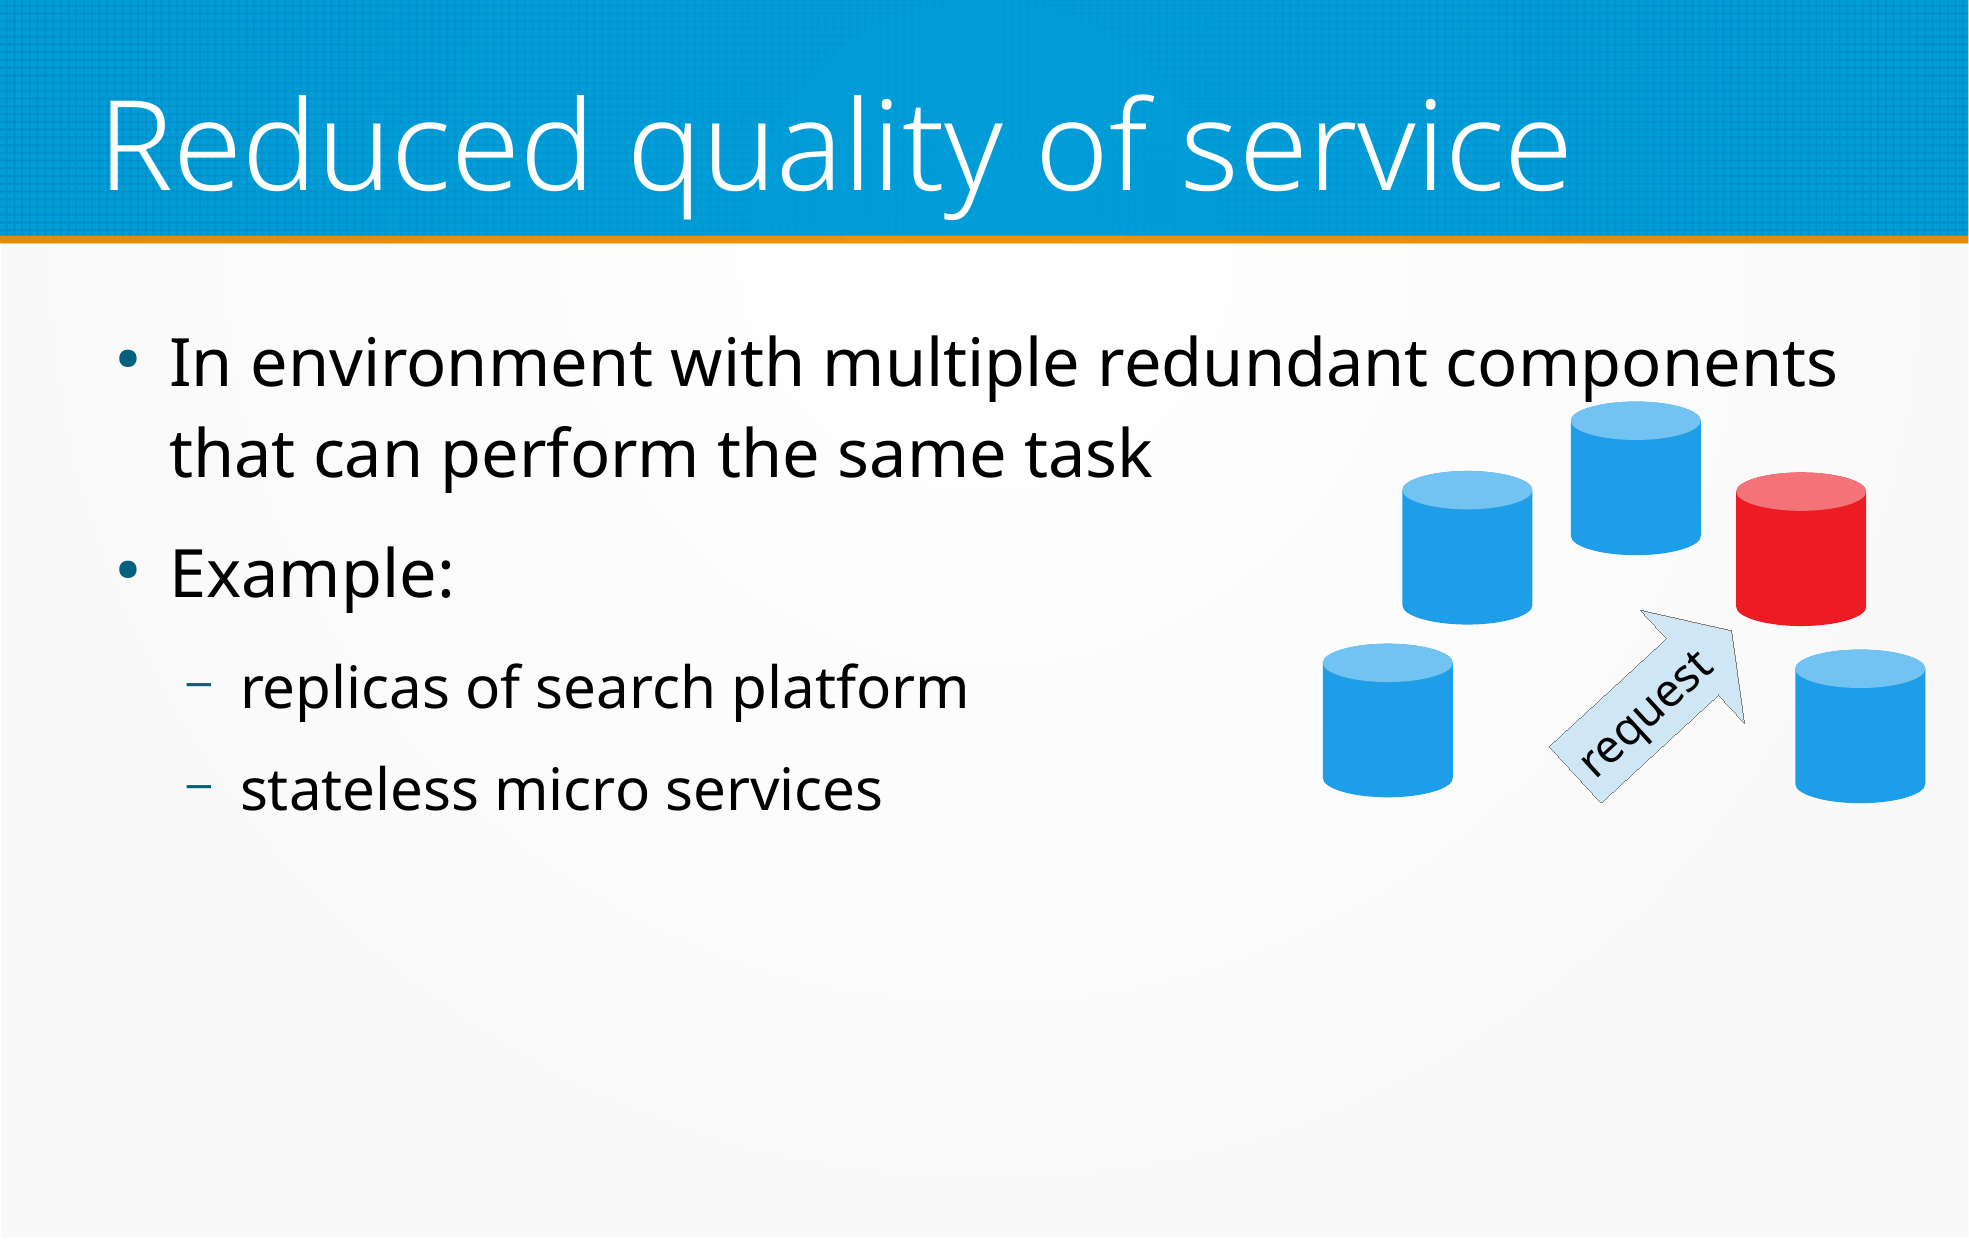

# Reduced quality of service
In environment with multiple redundant components that can perform the same task
Example:
replicas of search platform
stateless micro services
request